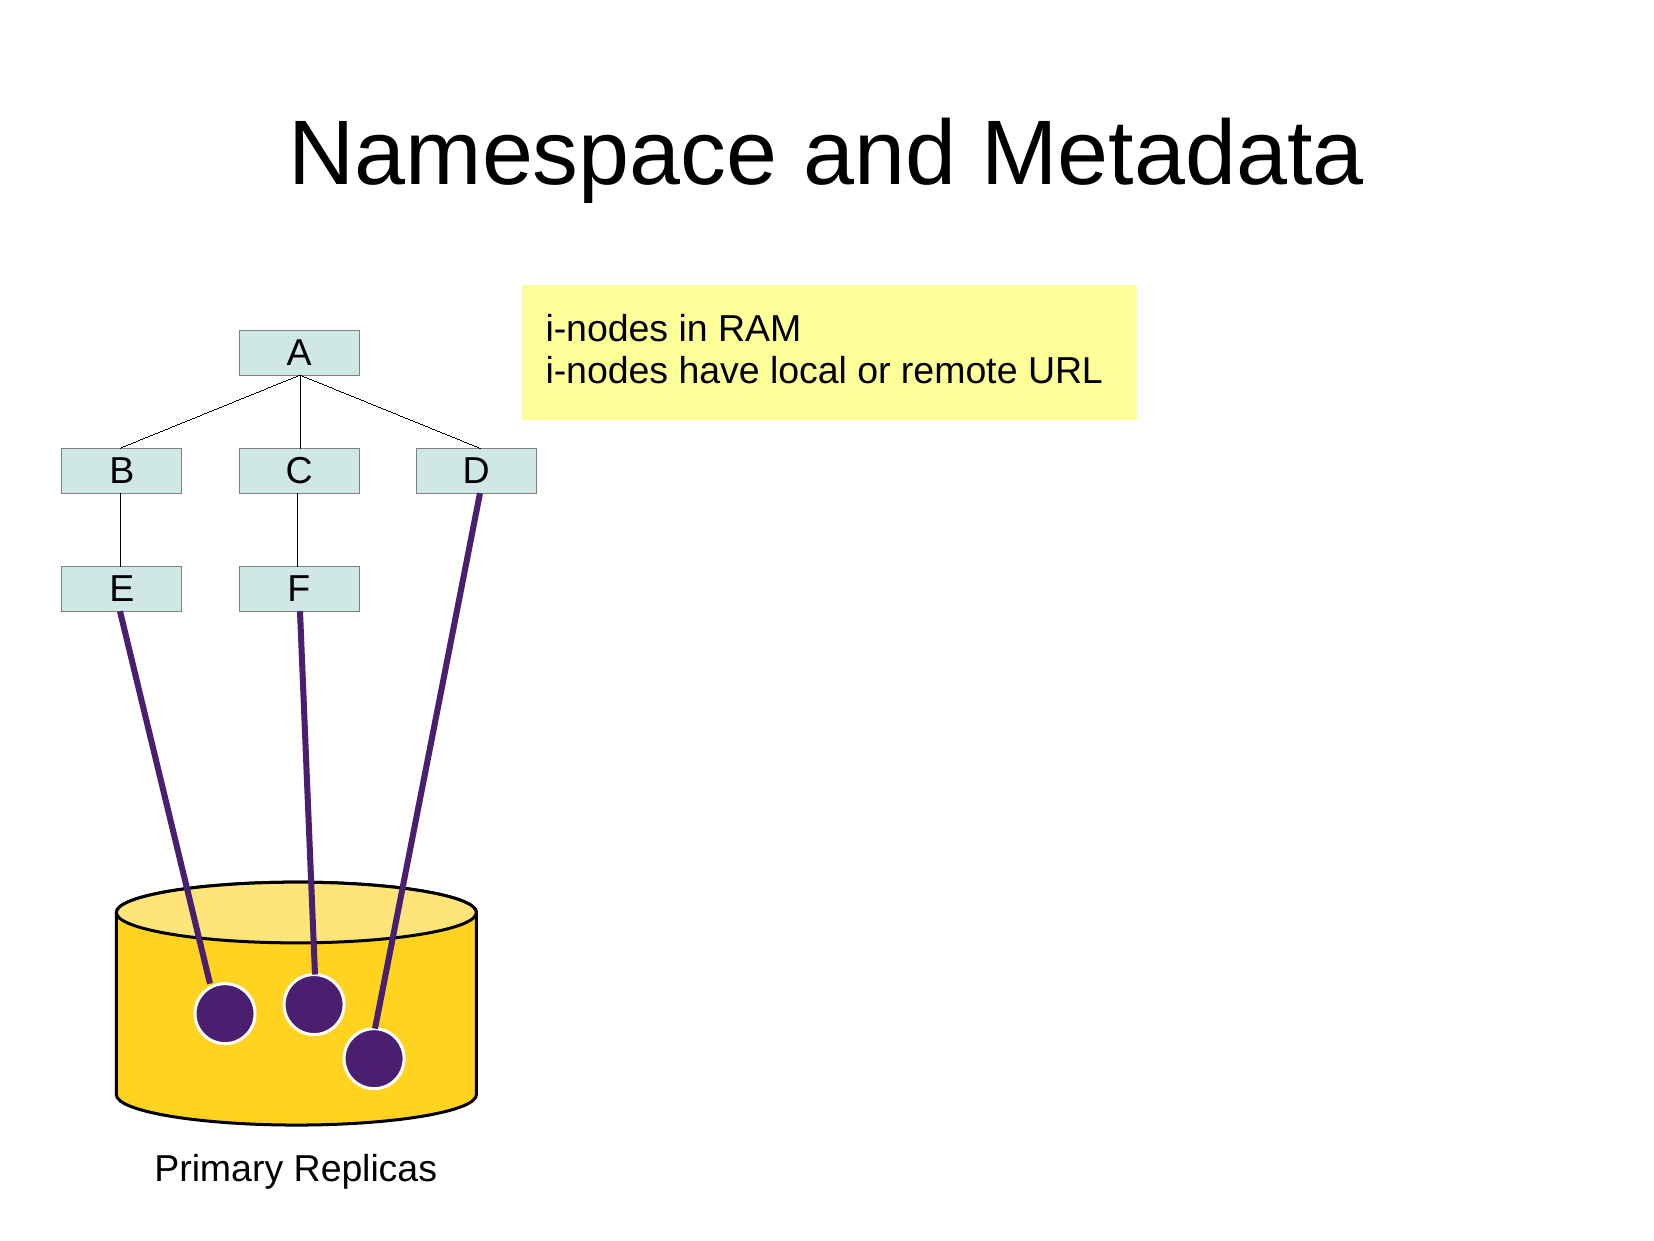

# Namespace and Metadata
i-nodes in RAM
i-nodes have local or remote URL
A
B
C
D
E
F
Primary Replicas